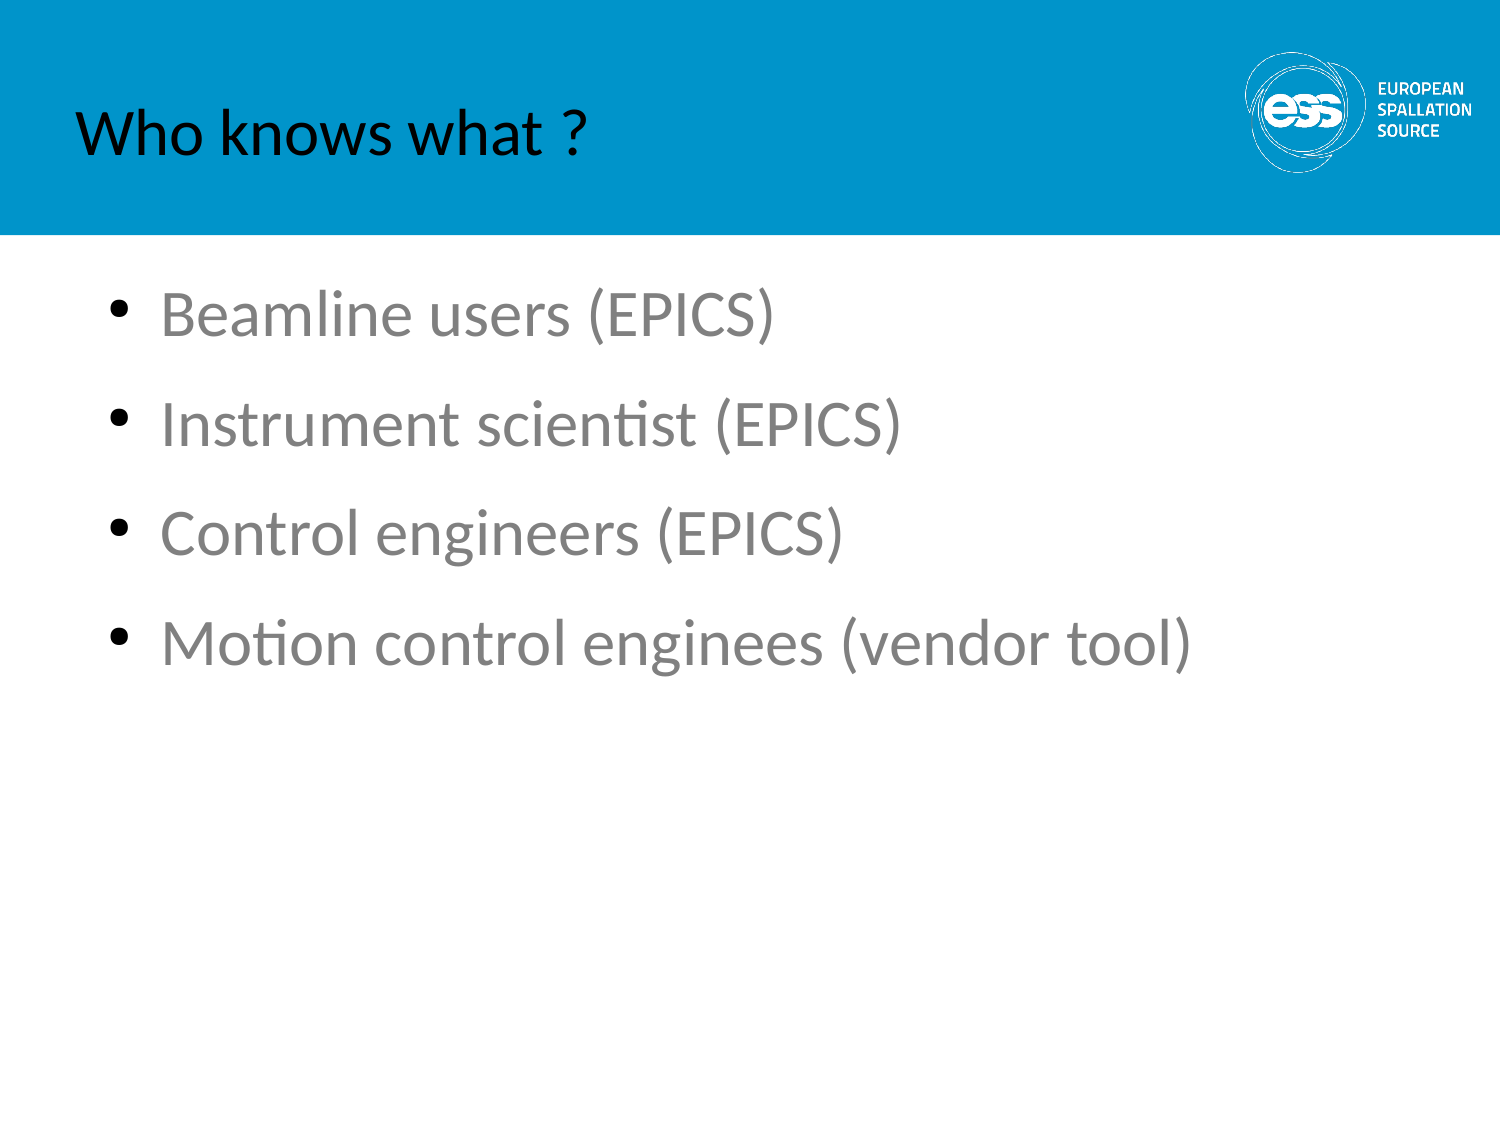

# Who knows what ?
Beamline users (EPICS)
Instrument scientist (EPICS)
Control engineers (EPICS)
Motion control enginees (vendor tool)